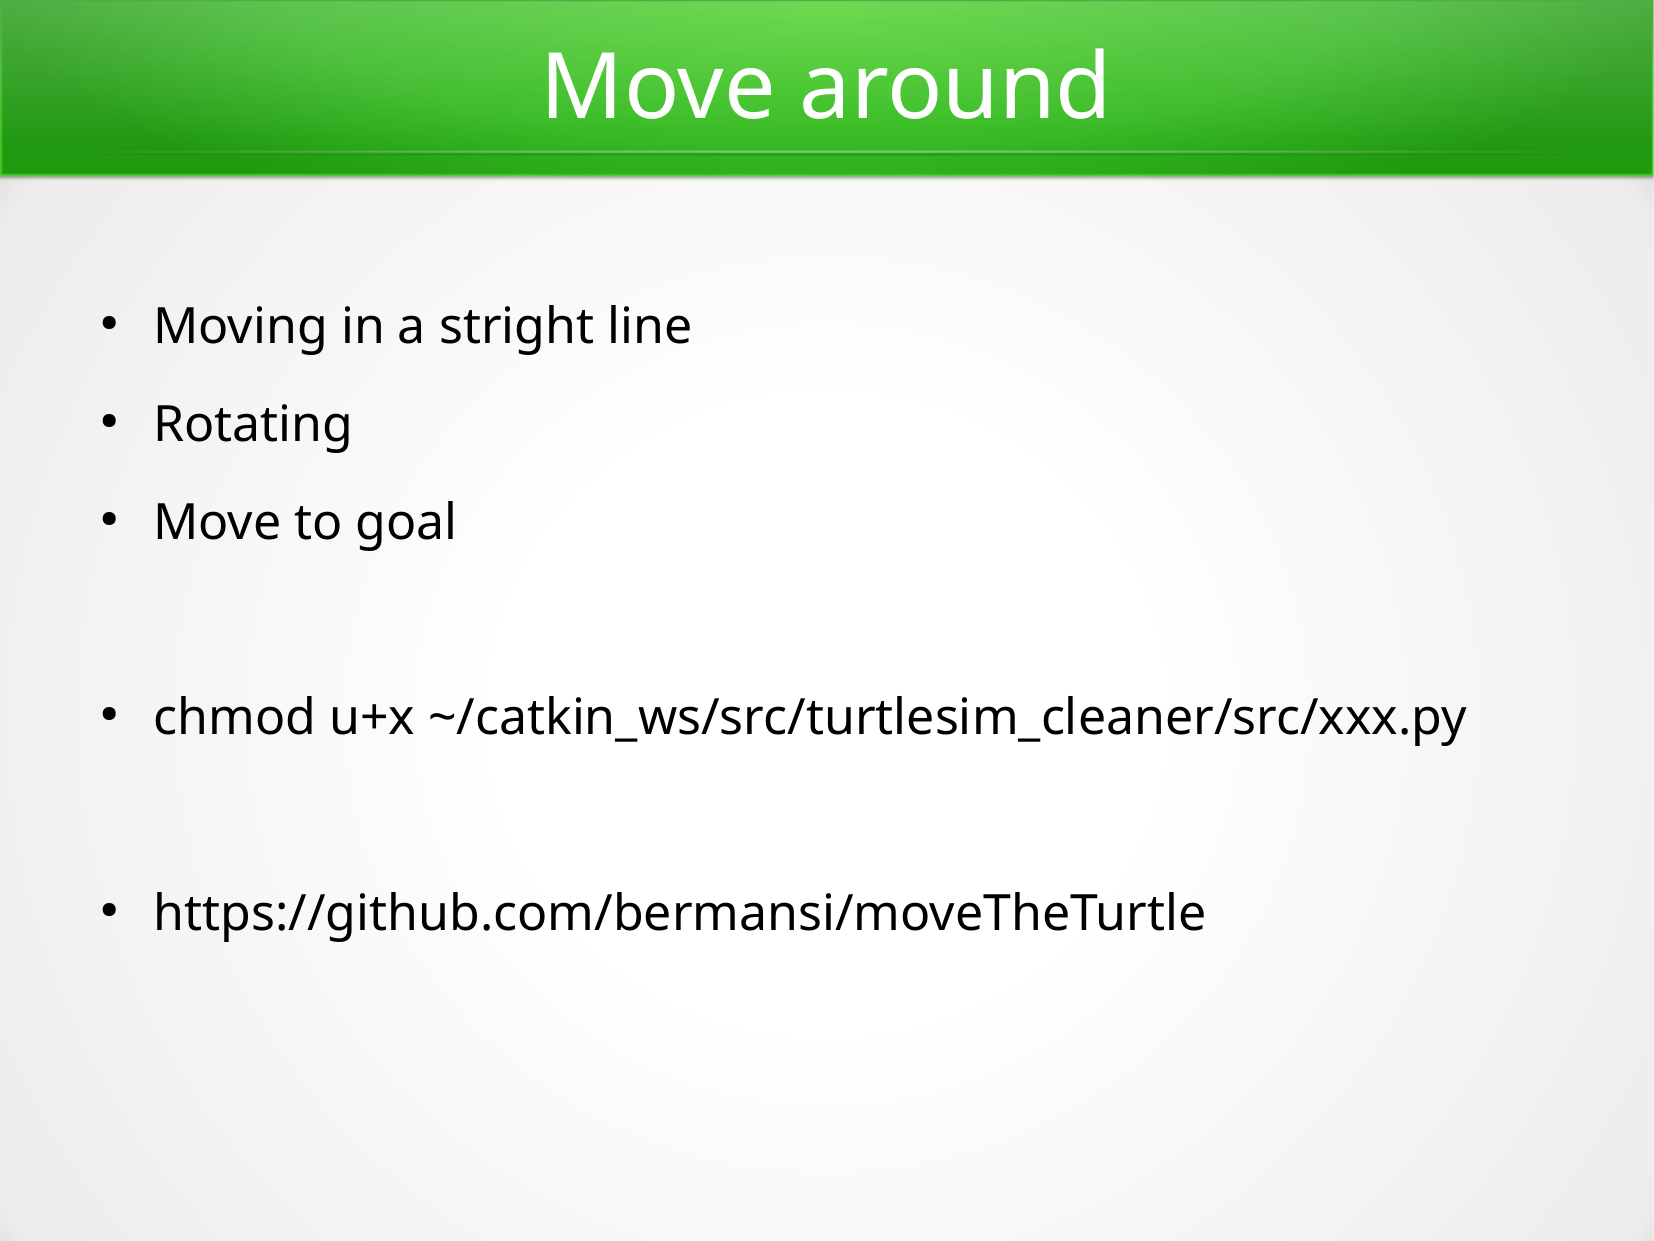

# Move around
Moving in a stright line
Rotating
Move to goal
chmod u+x ~/catkin_ws/src/turtlesim_cleaner/src/xxx.py
https://github.com/bermansi/moveTheTurtle